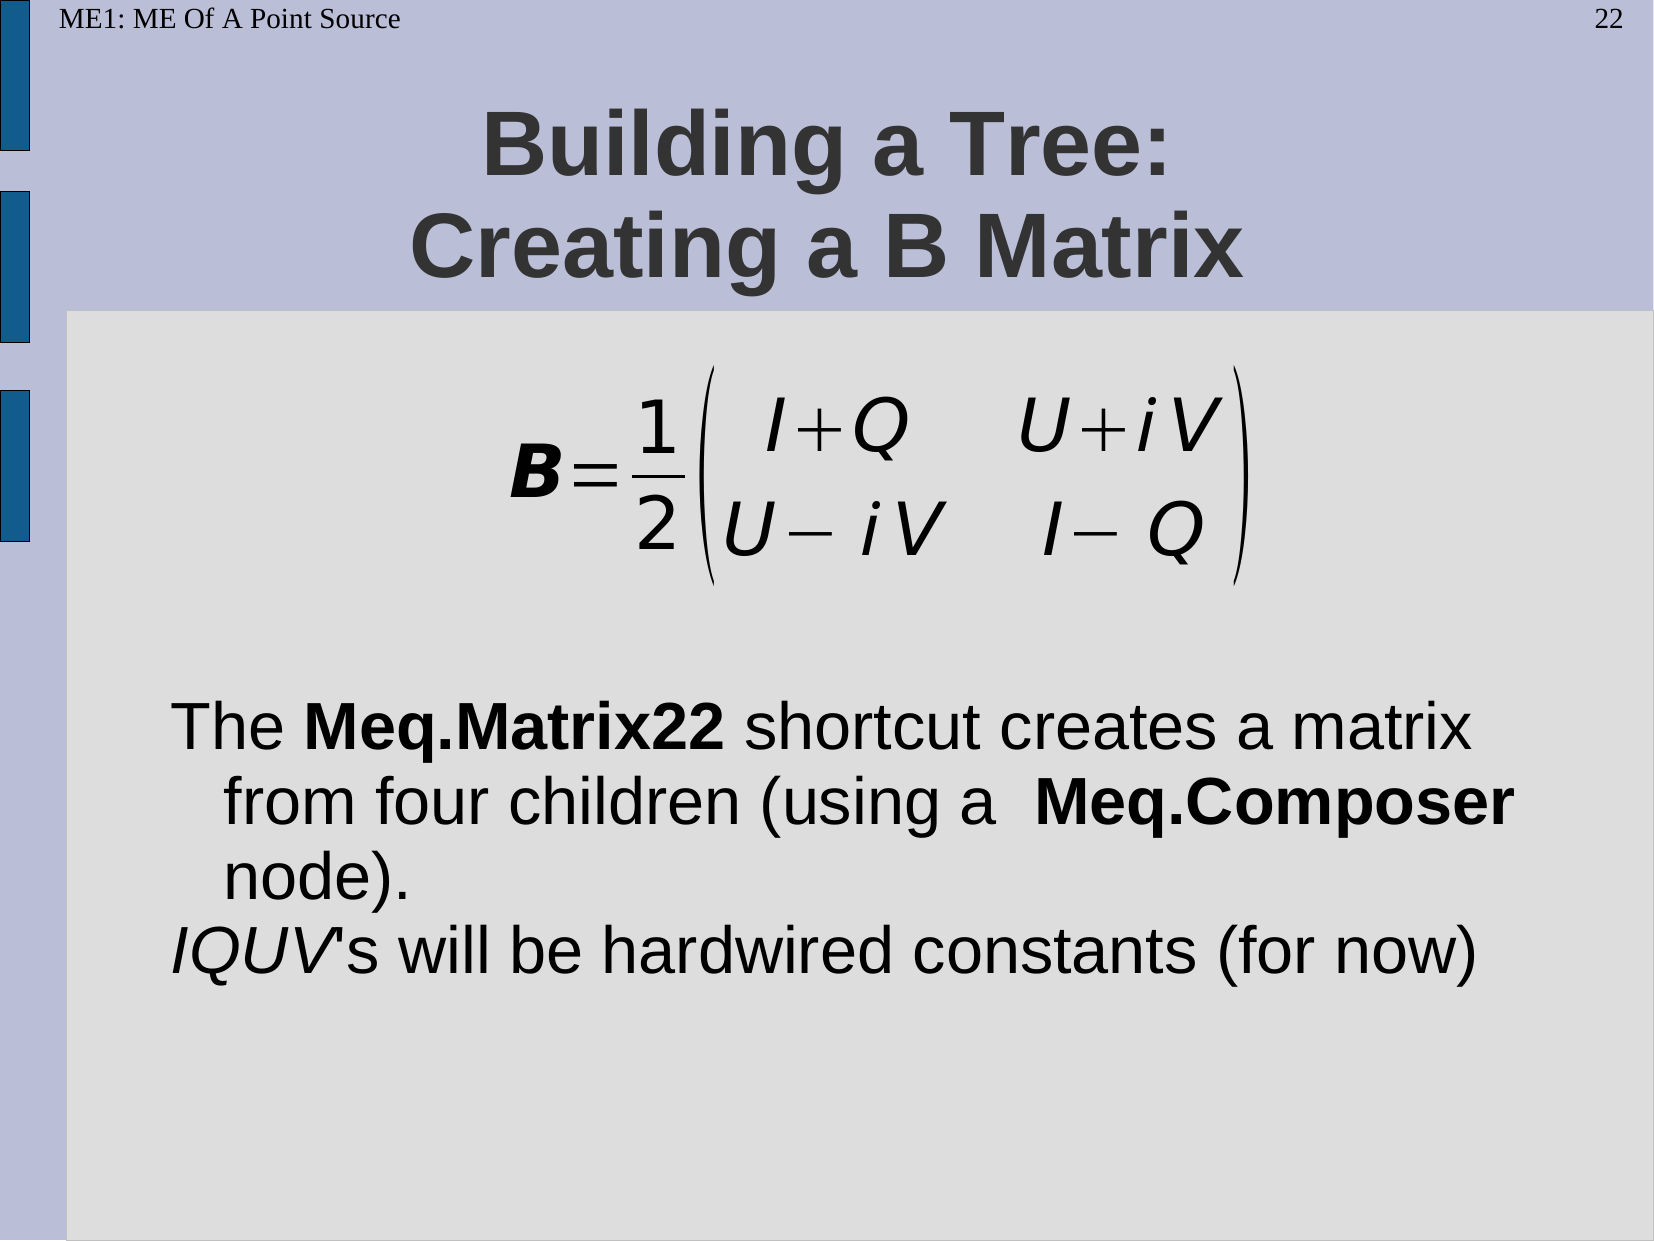

ME1: ME Of A Point Source
22
# Building a Tree: Creating a B Matrix
The Meq.Matrix22 shortcut creates a matrix from four children (using a Meq.Composer node).
IQUV's will be hardwired constants (for now)